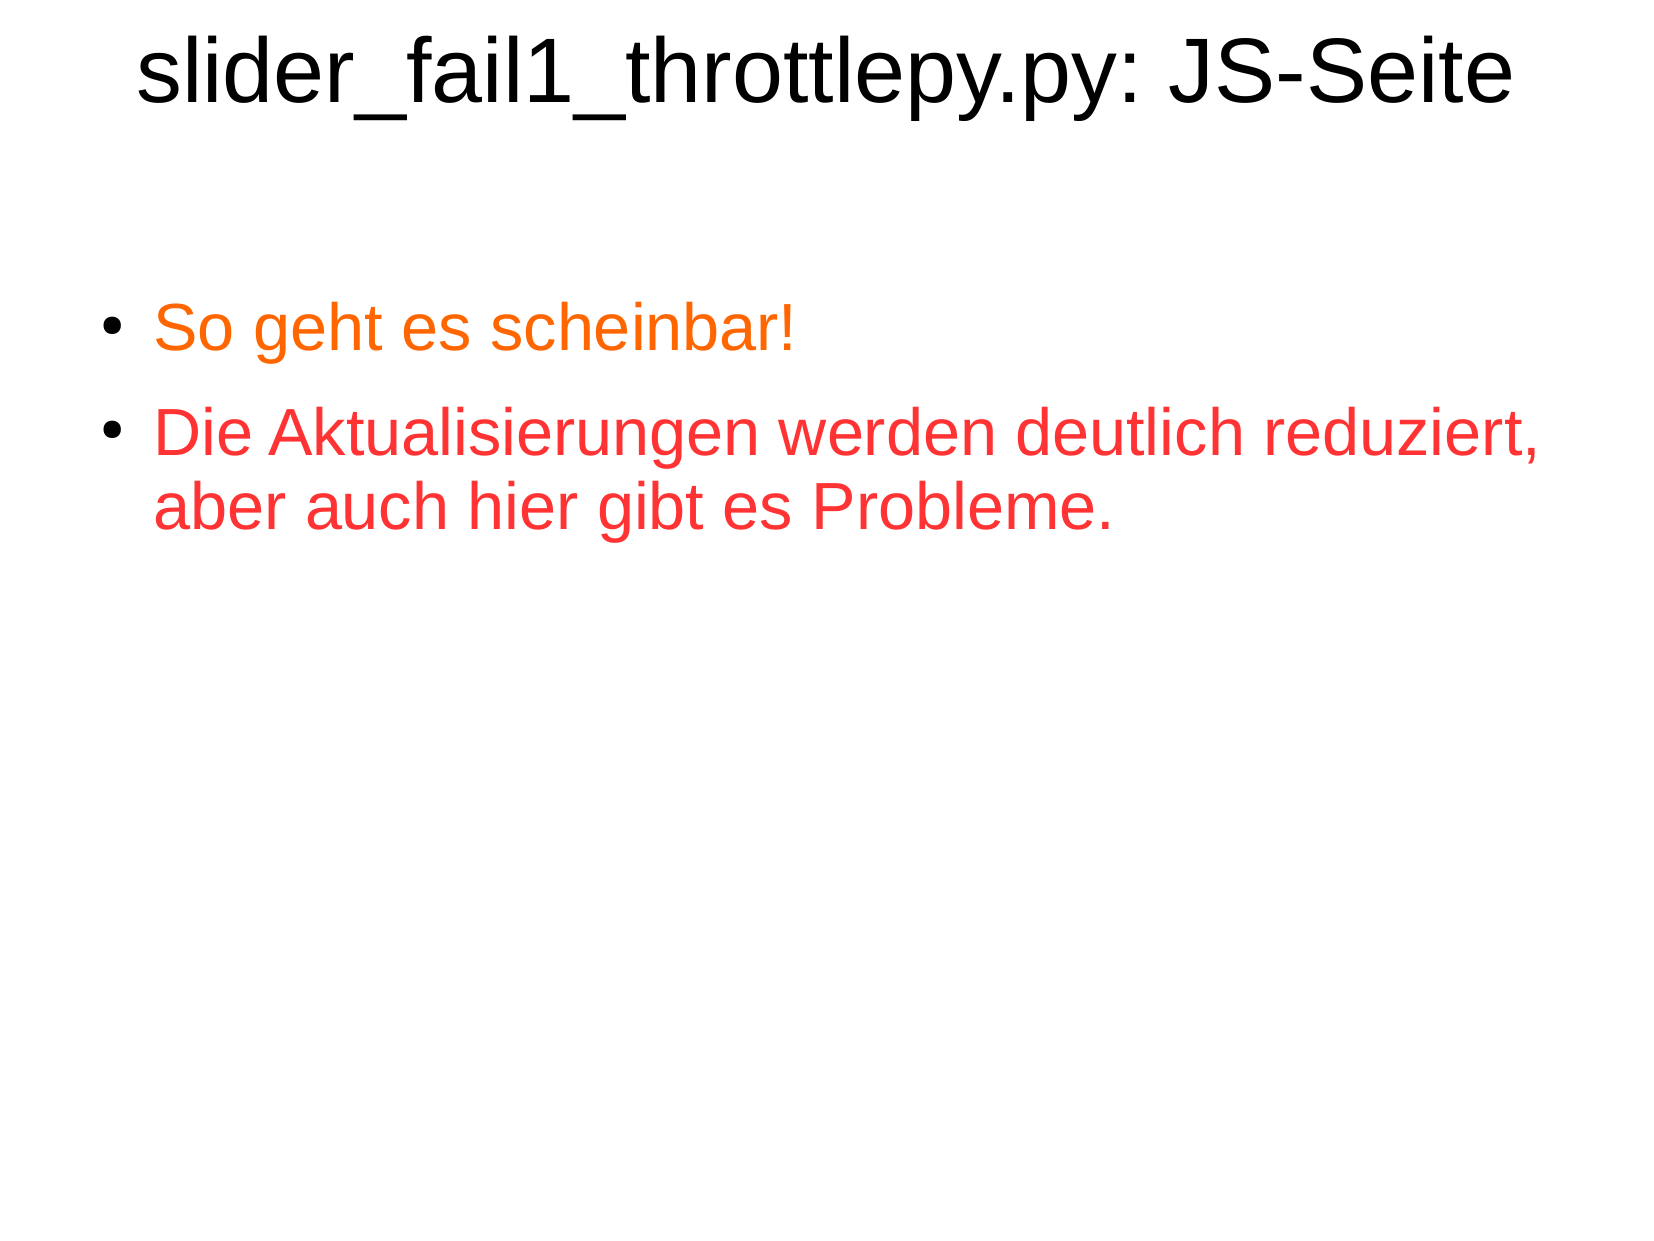

# slider_fail1_throttlepy.py: JS-Seite
So geht es scheinbar!
Die Aktualisierungen werden deutlich reduziert, aber auch hier gibt es Probleme.